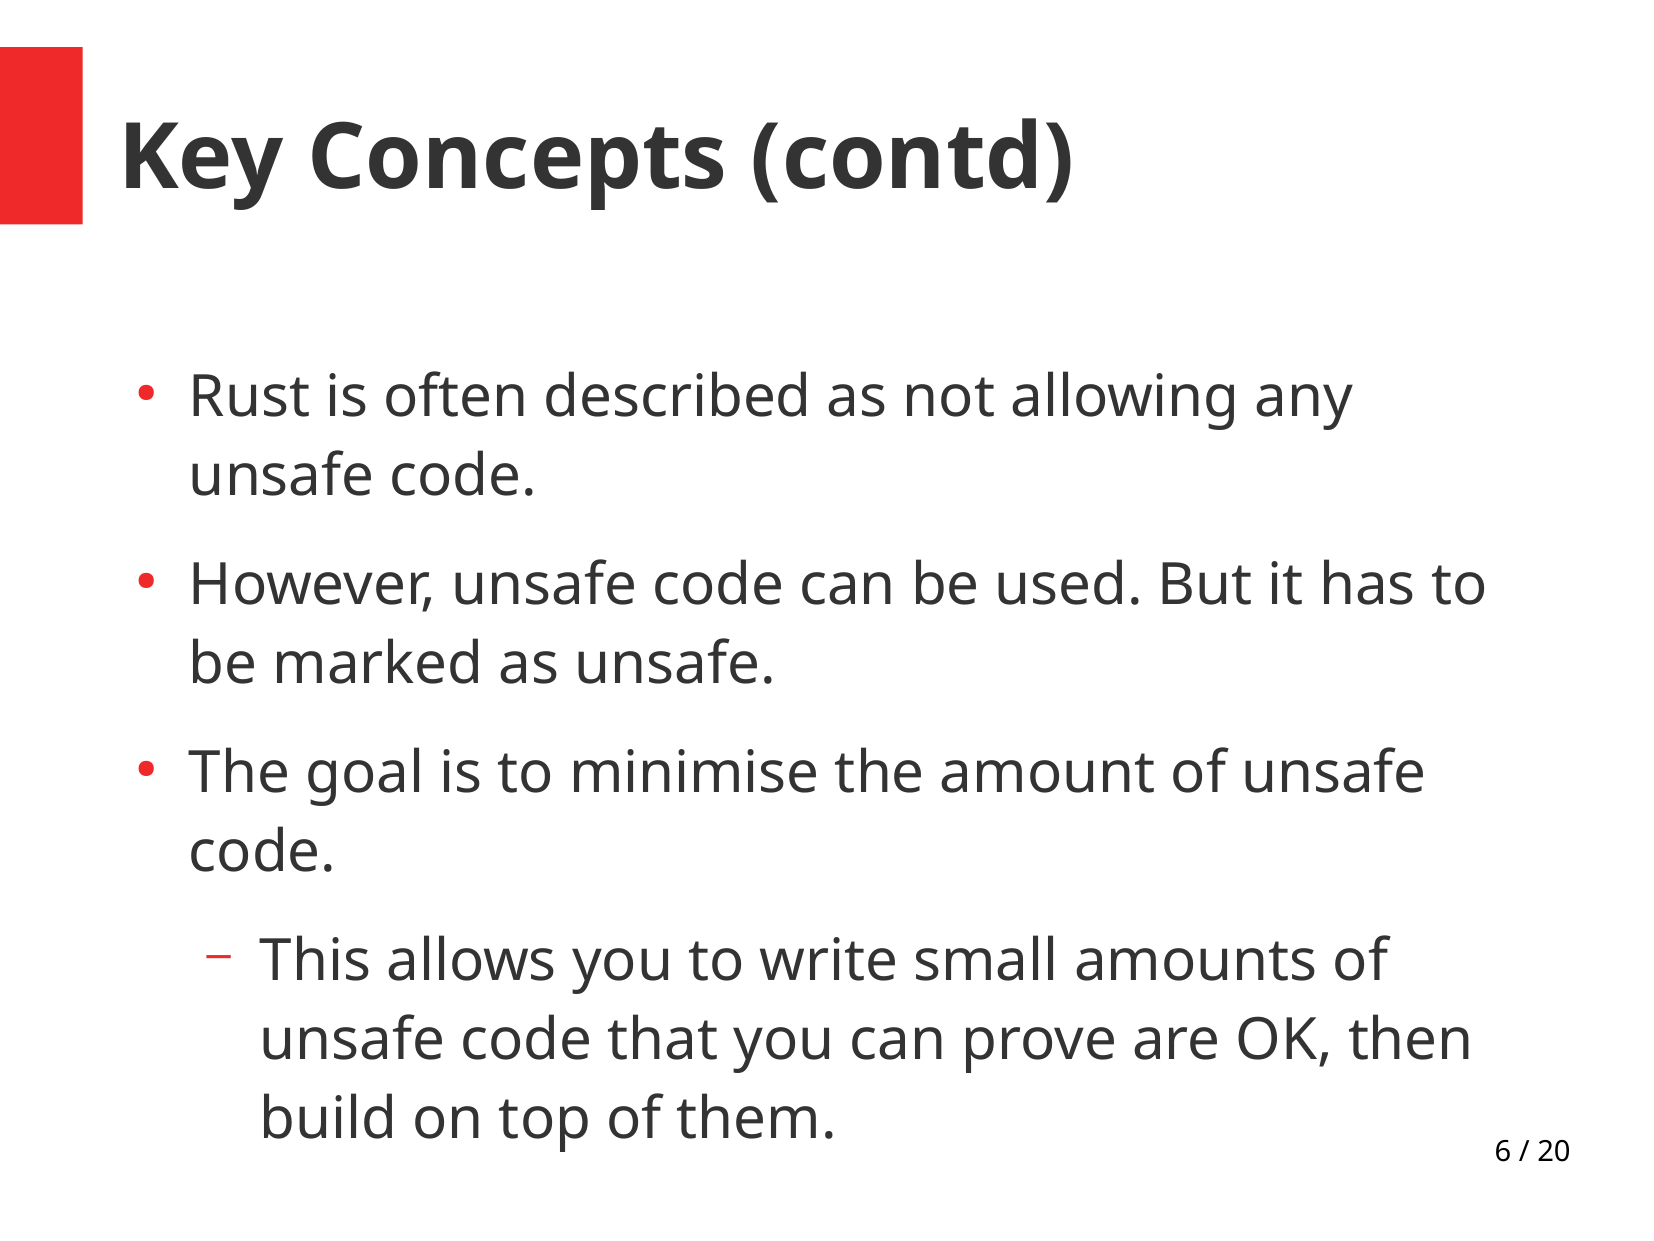

# Key Concepts (contd)
Rust is often described as not allowing any unsafe code.
However, unsafe code can be used. But it has to be marked as unsafe.
The goal is to minimise the amount of unsafe code.
This allows you to write small amounts of unsafe code that you can prove are OK, then build on top of them.
6